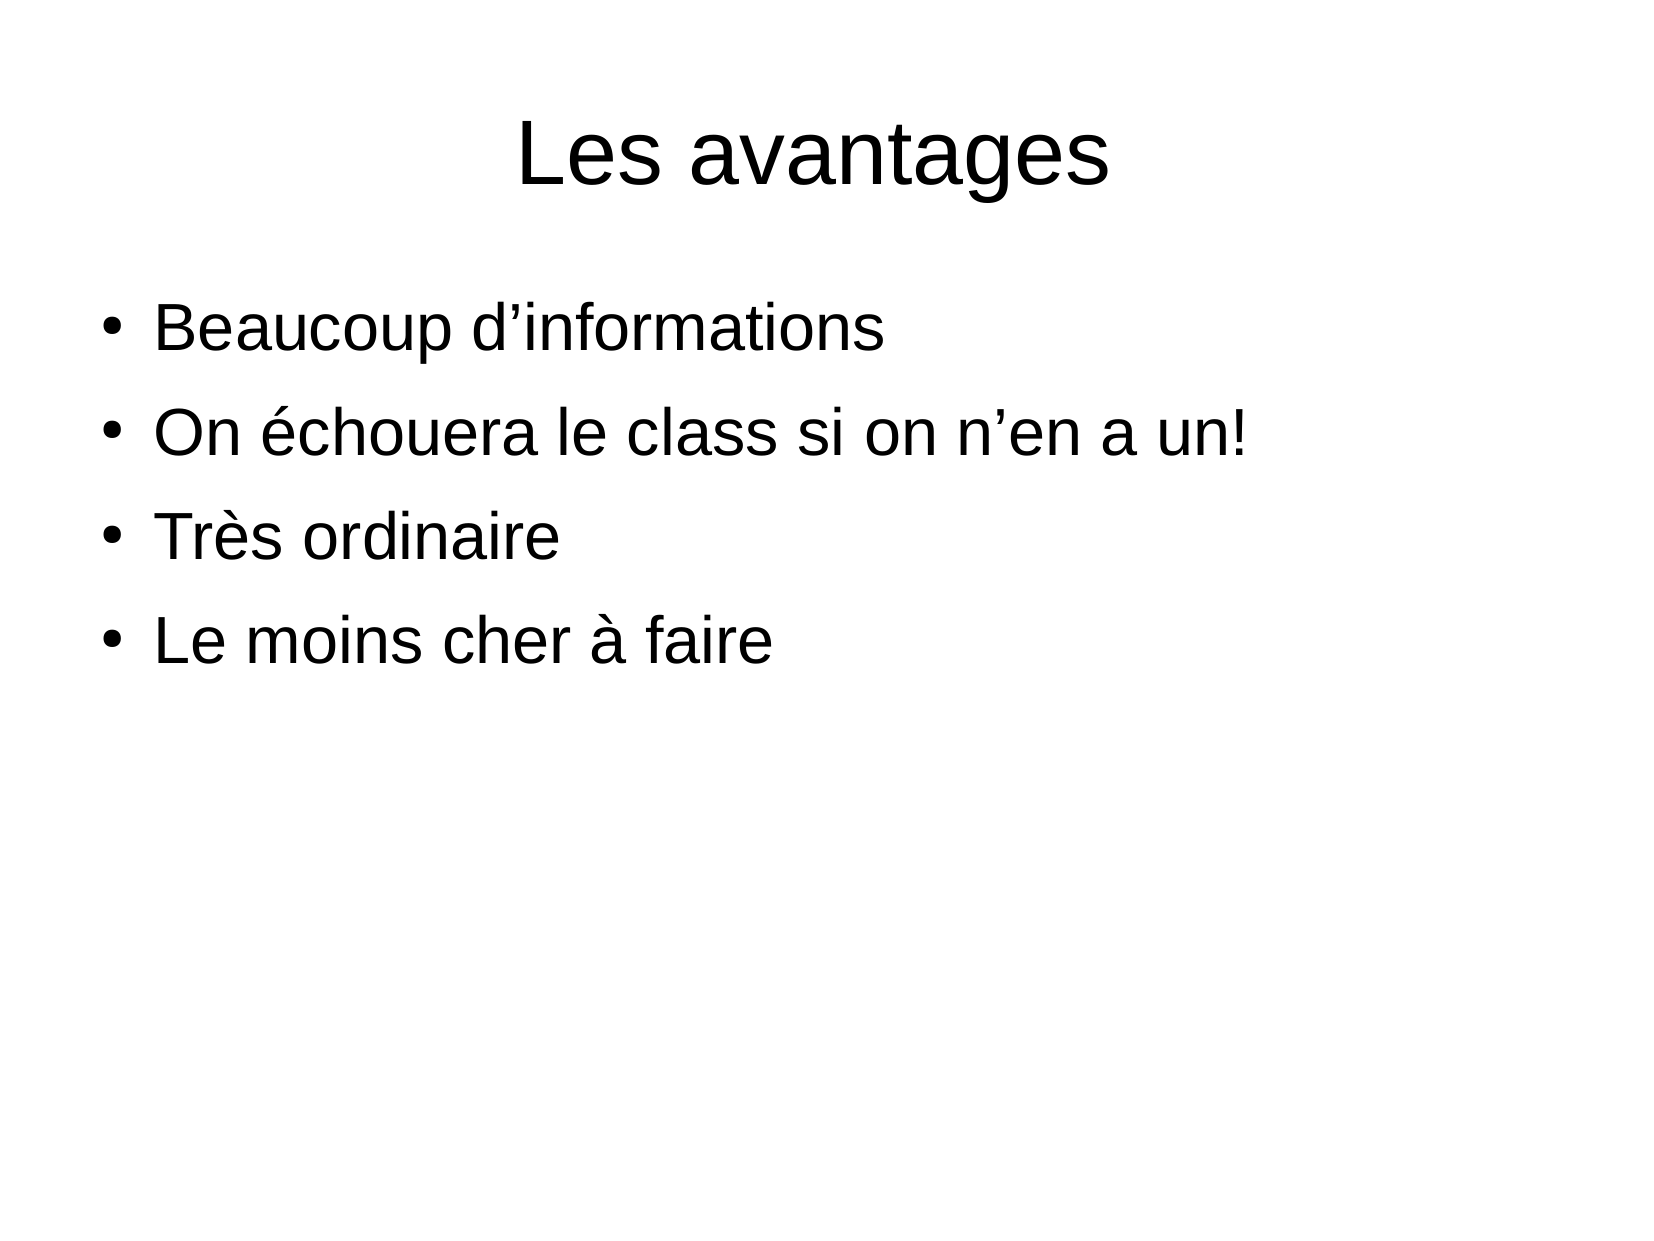

# Les avantages
Beaucoup d’informations
On échouera le class si on n’en a un!
Très ordinaire
Le moins cher à faire